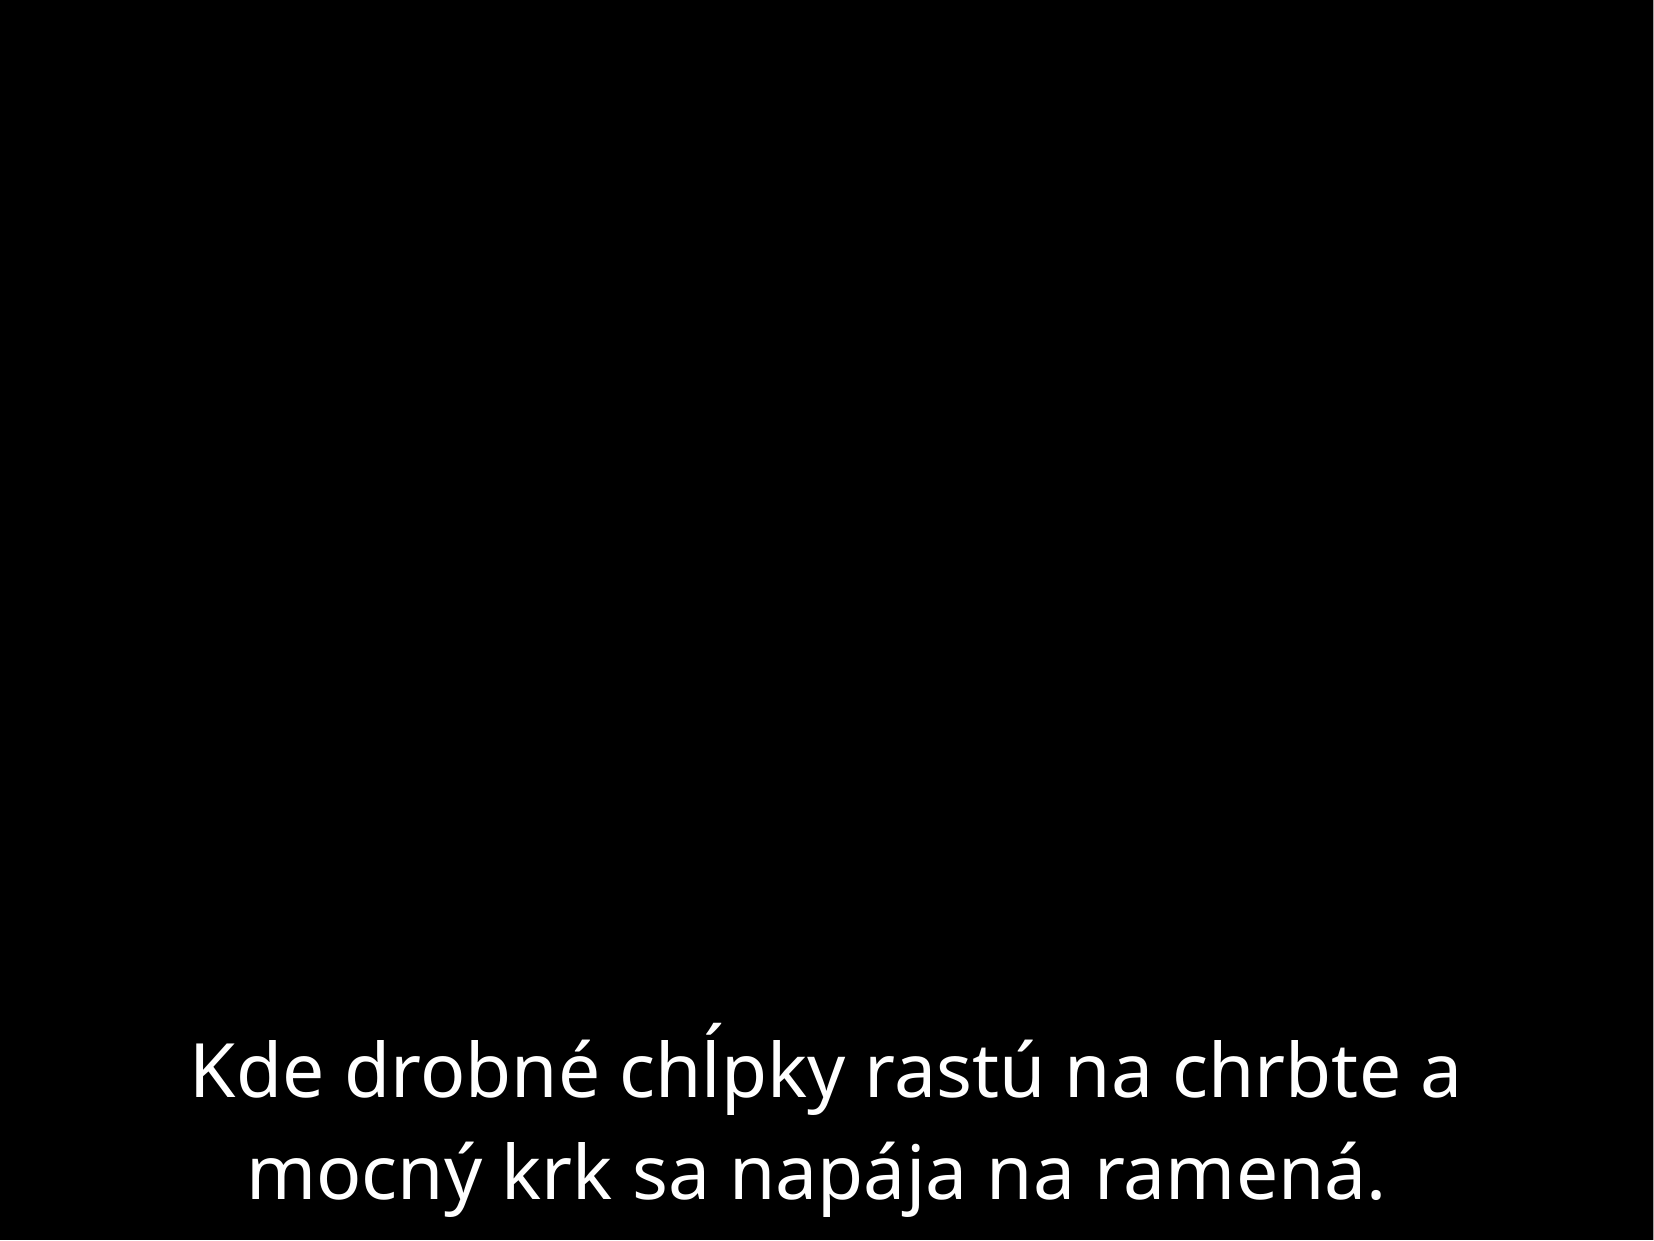

# Kde drobné chĺpky rastú na chrbte a mocný krk sa napája na ramená.